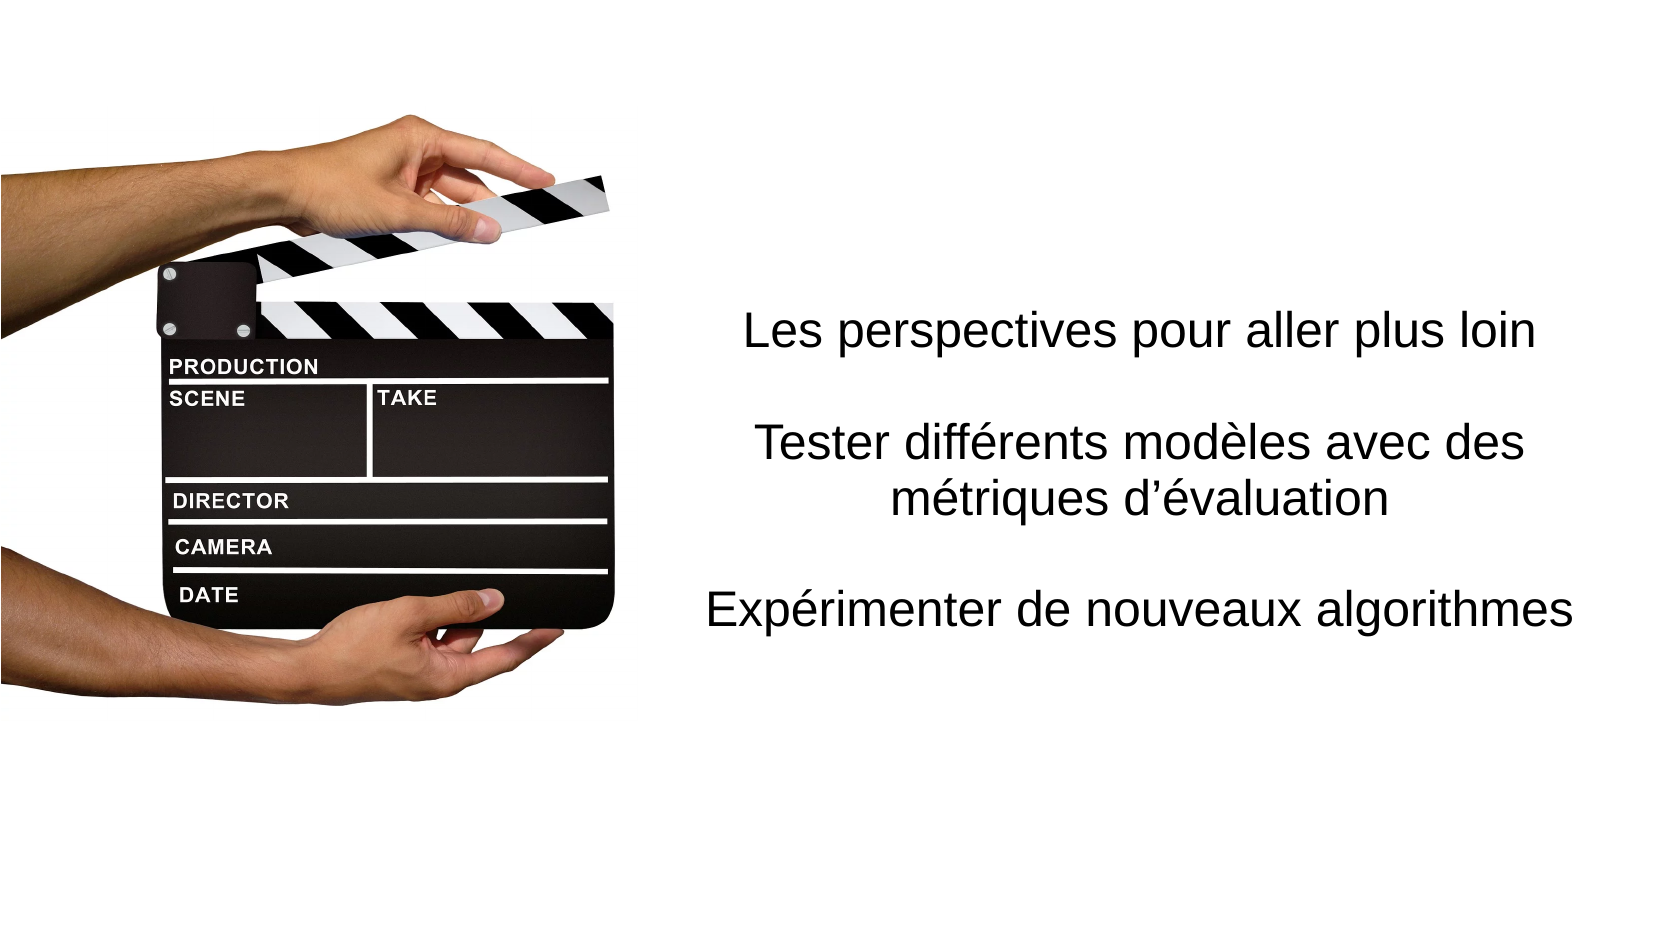

Les perspectives pour aller plus loin
Tester différents modèles avec des métriques d’évaluation
Expérimenter de nouveaux algorithmes